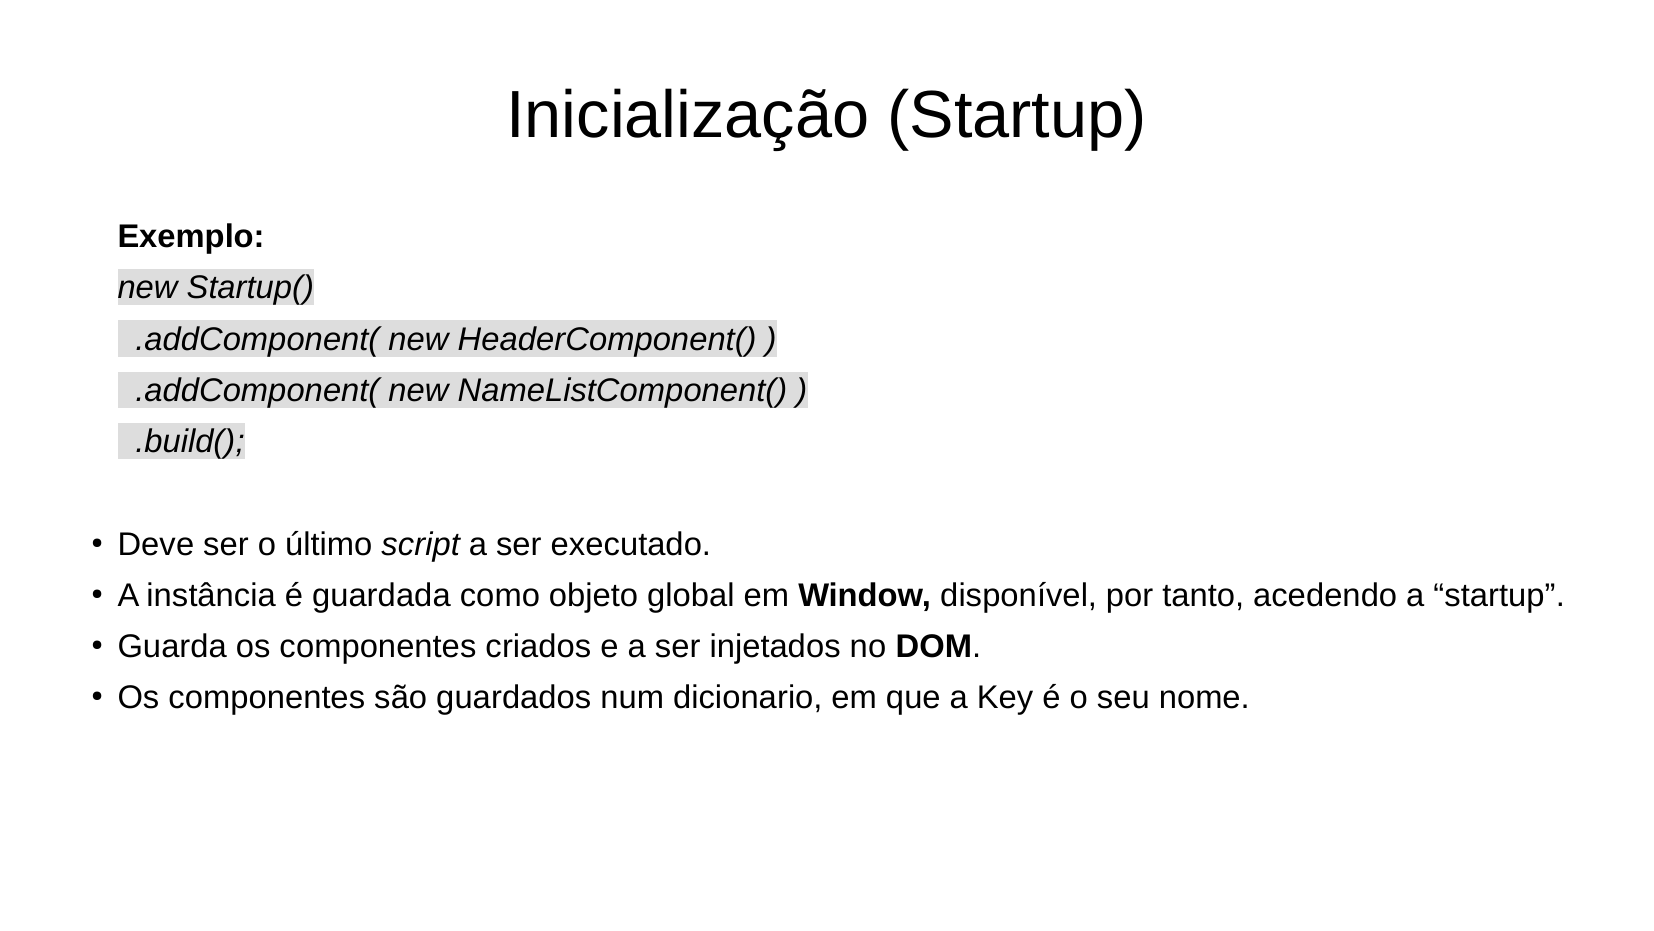

# Inicialização (Startup)
Exemplo:
new Startup()
 .addComponent( new HeaderComponent() )
 .addComponent( new NameListComponent() )
 .build();
Deve ser o último script a ser executado.
A instância é guardada como objeto global em Window, disponível, por tanto, acedendo a “startup”.
Guarda os componentes criados e a ser injetados no DOM.
Os componentes são guardados num dicionario, em que a Key é o seu nome.